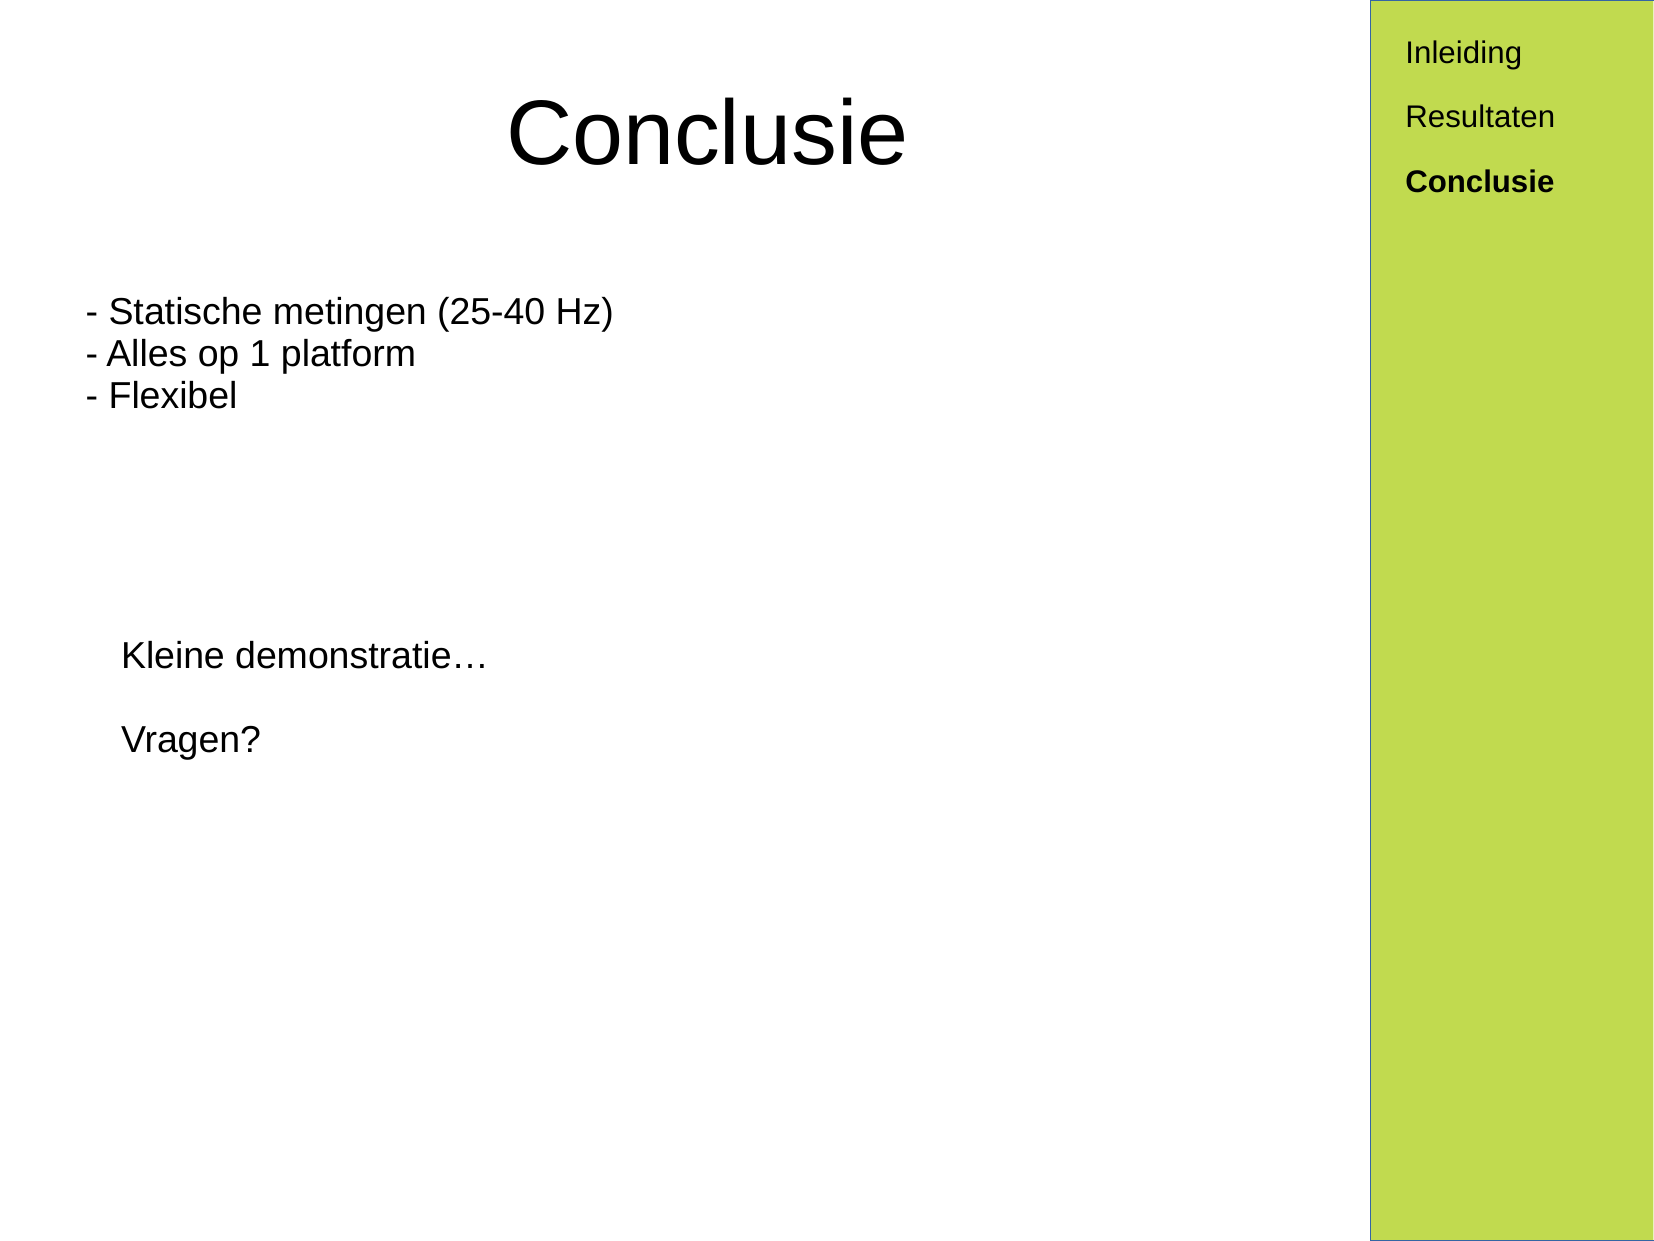

# Conclusie
Inleiding
Resultaten
Conclusie
- Statische metingen (25-40 Hz)
- Alles op 1 platform
- Flexibel
Kleine demonstratie…
Vragen?